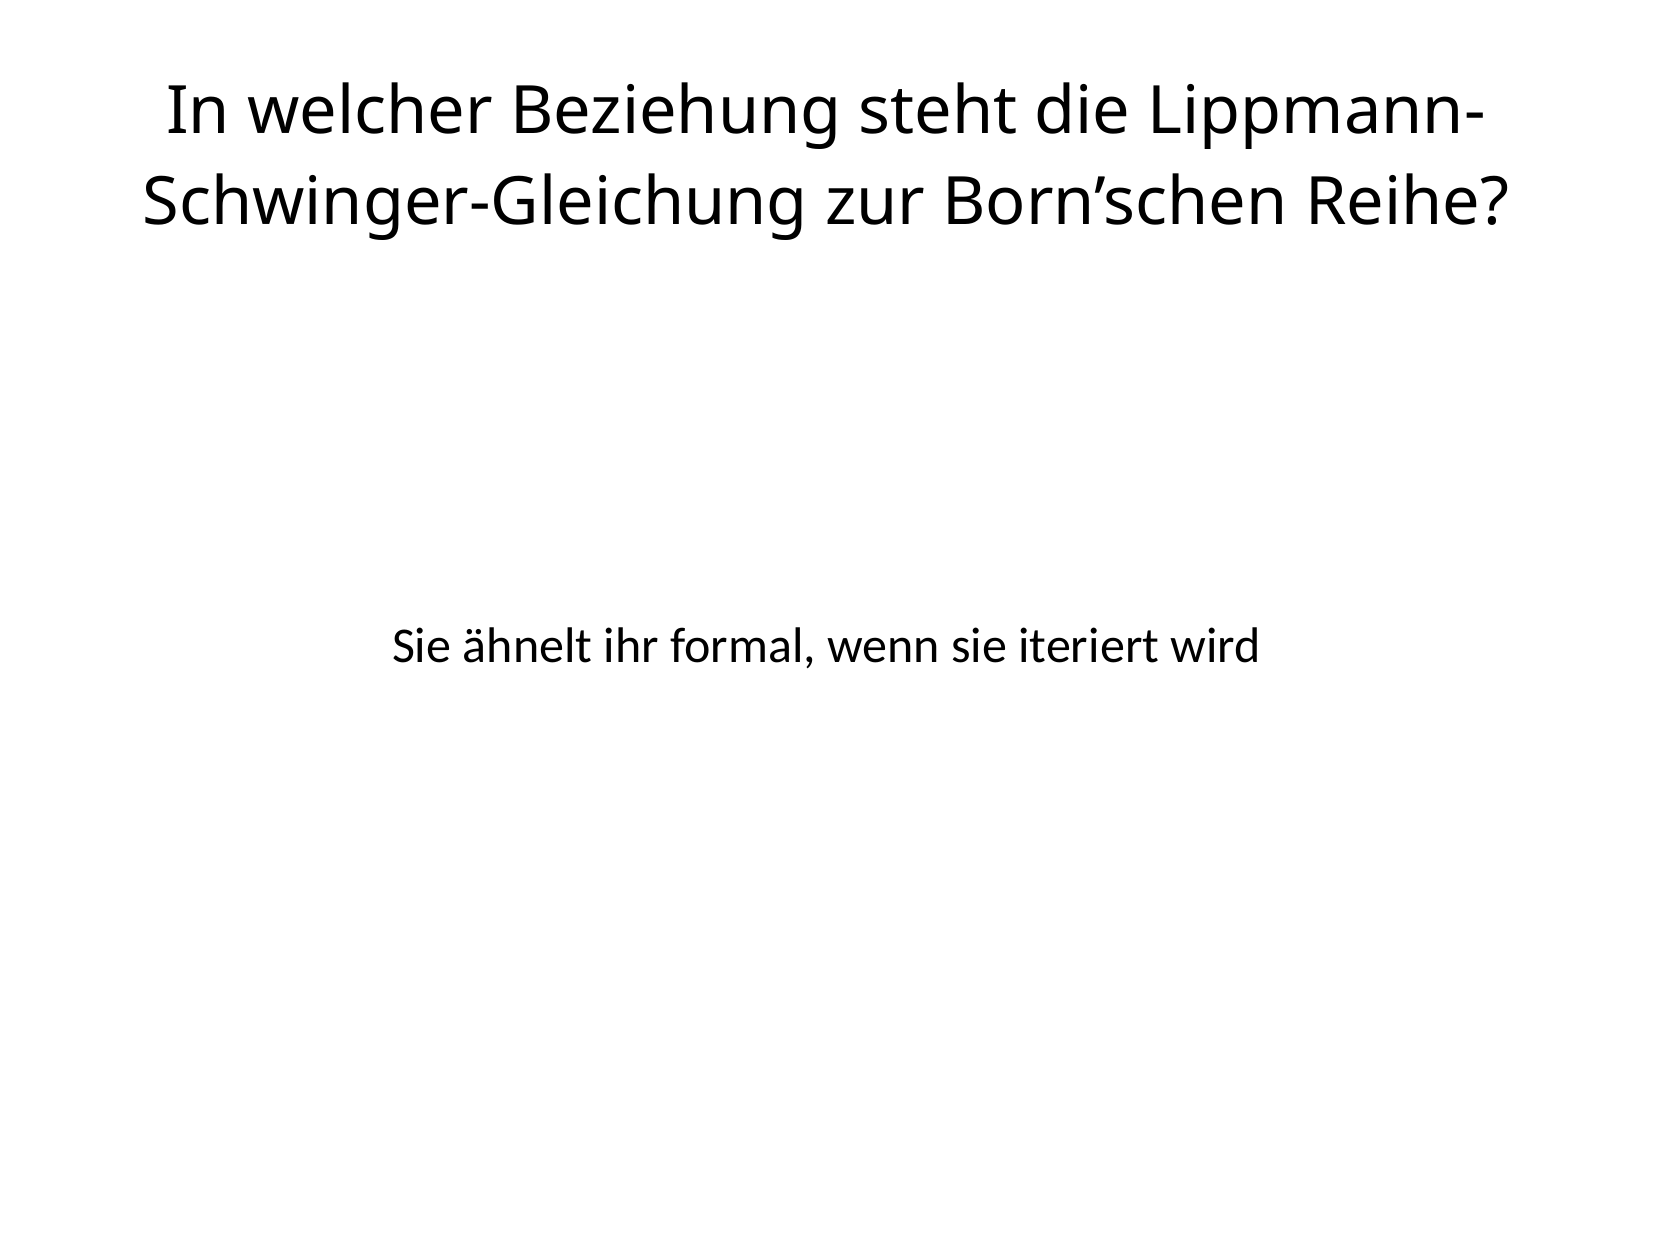

# In welcher Beziehung steht die Lippmann-Schwinger-Gleichung zur Born’schen Reihe?
Sie ähnelt ihr formal, wenn sie iteriert wird